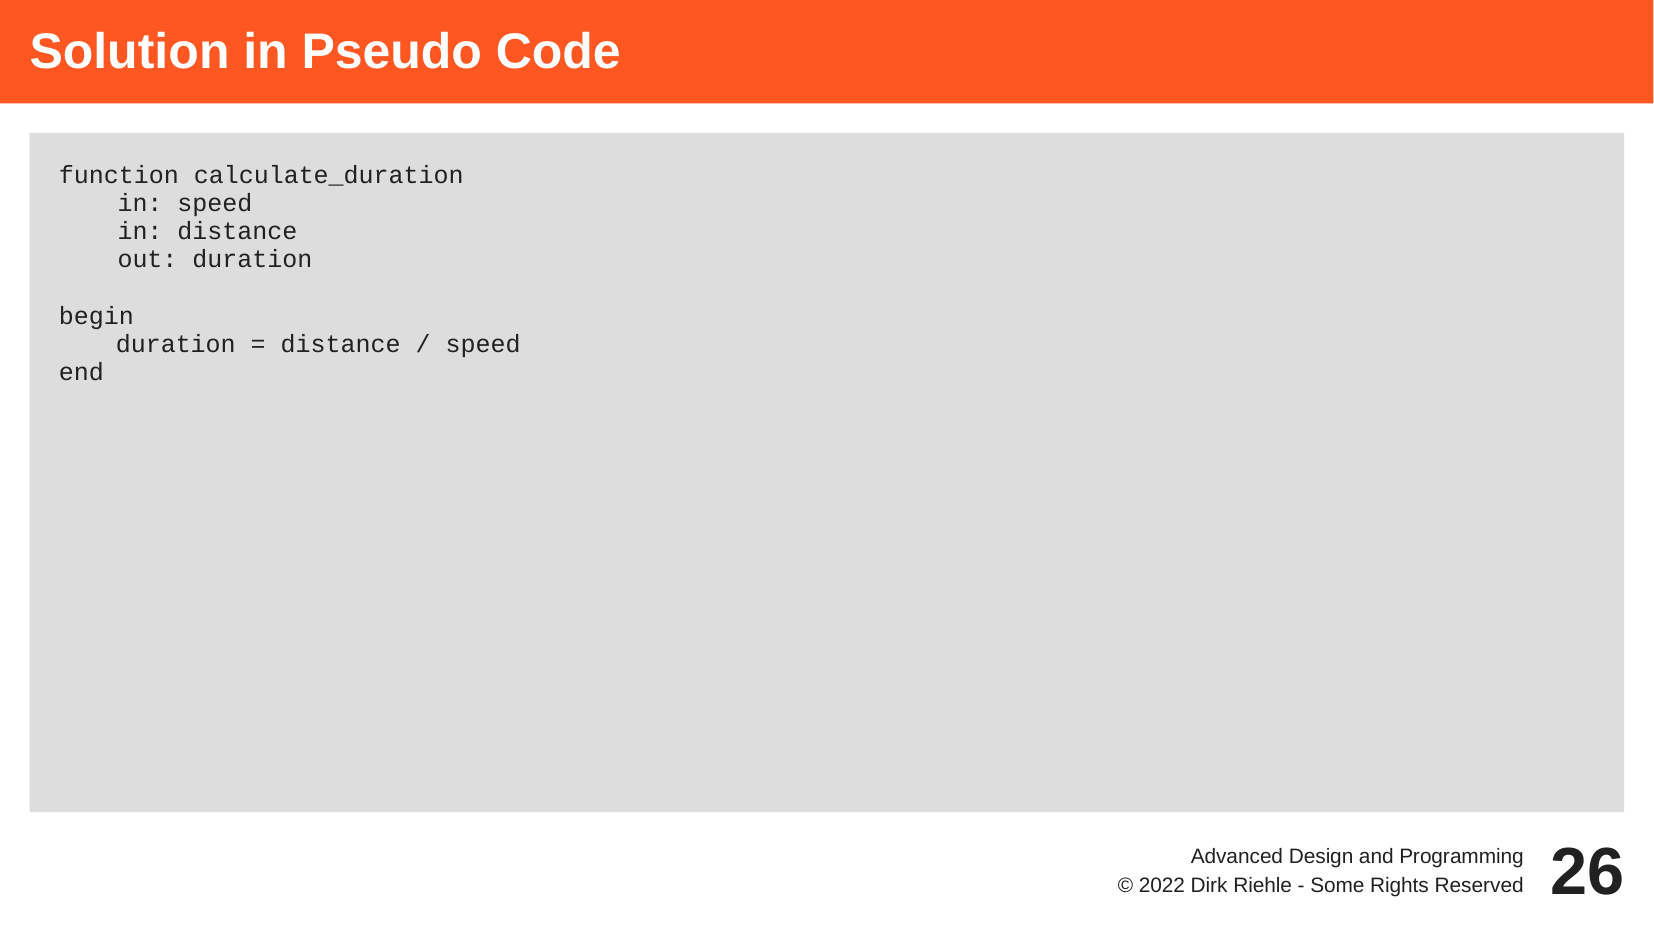

# Solution in Pseudo Code
function calculate_duration
in: speed
in: distance
out: duration
begin
duration = distance / speed
end
Advanced Design and Programming
26
© 2022 Dirk Riehle - Some Rights Reserved